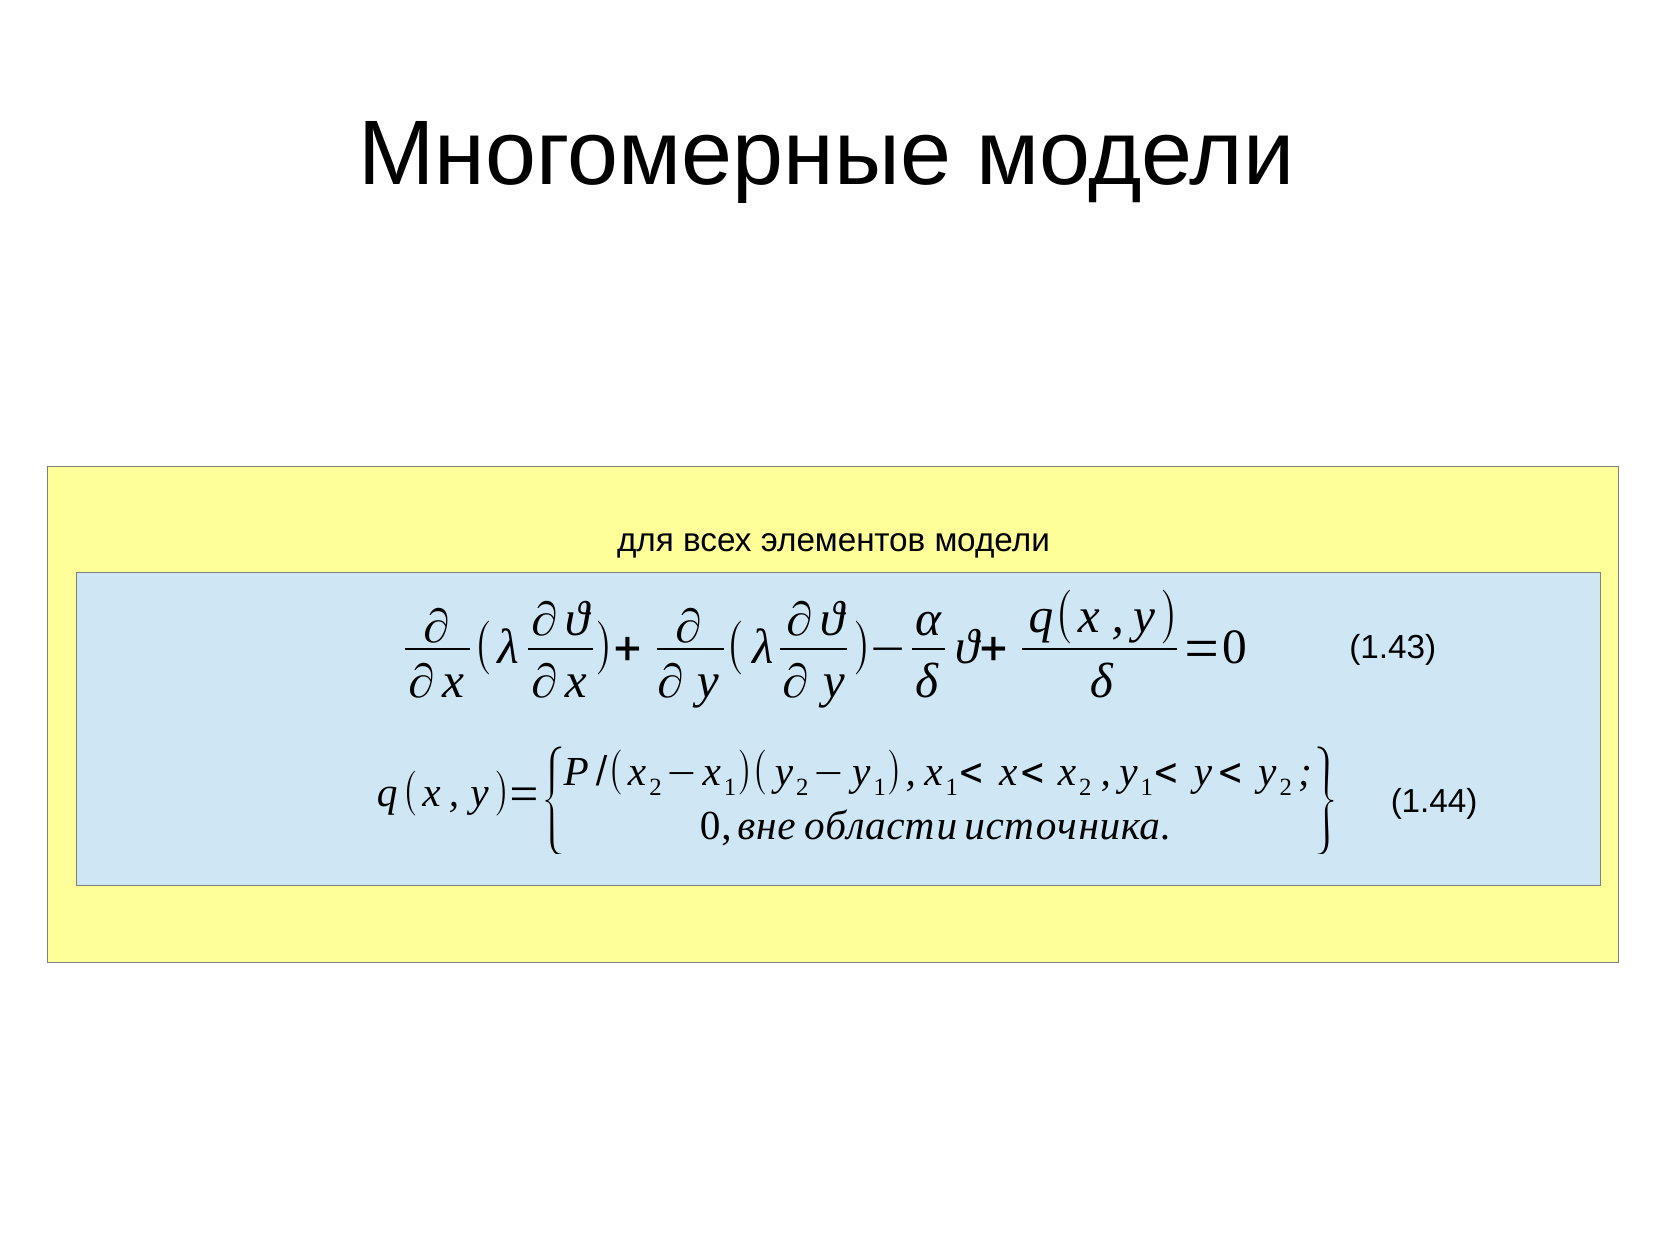

# Многомерные модели
для всех элементов модели
(1.43)
(1.44)